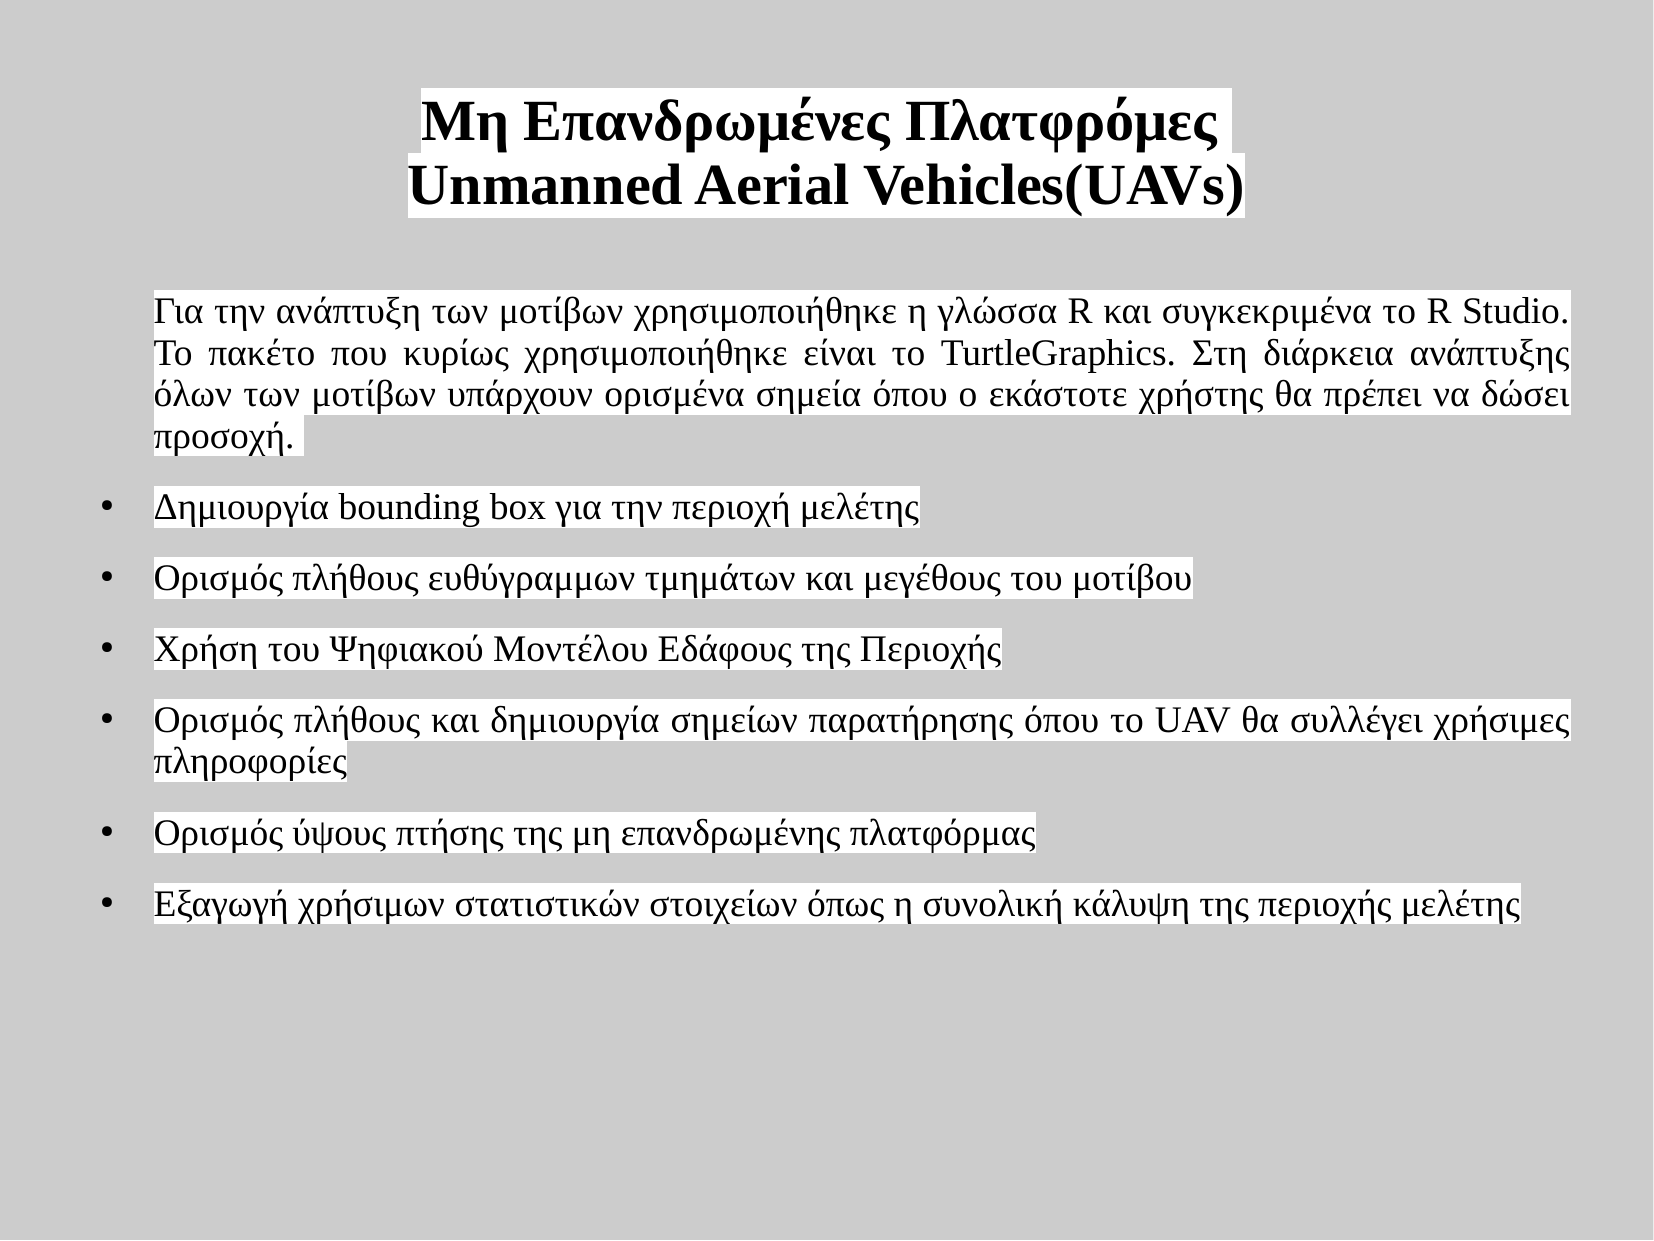

# Μη Επανδρωμένες Πλατφρόμες Unmanned Aerial Vehicles(UAVs)
Για την ανάπτυξη των μοτίβων χρησιμοποιήθηκε η γλώσσα R και συγκεκριμένα το R Studio. Το πακέτο που κυρίως χρησιμοποιήθηκε είναι το TurtleGraphics. Στη διάρκεια ανάπτυξης όλων των μοτίβων υπάρχουν ορισμένα σημεία όπου ο εκάστοτε χρήστης θα πρέπει να δώσει προσοχή.
Δημιουργία bounding box για την περιοχή μελέτης
Ορισμός πλήθους ευθύγραμμων τμημάτων και μεγέθους του μοτίβου
Χρήση του Ψηφιακού Μοντέλου Εδάφους της Περιοχής
Ορισμός πλήθους και δημιουργία σημείων παρατήρησης όπου το UAV θα συλλέγει χρήσιμες πληροφορίες
Ορισμός ύψους πτήσης της μη επανδρωμένης πλατφόρμας
Εξαγωγή χρήσιμων στατιστικών στοιχείων όπως η συνολική κάλυψη της περιοχής μελέτης